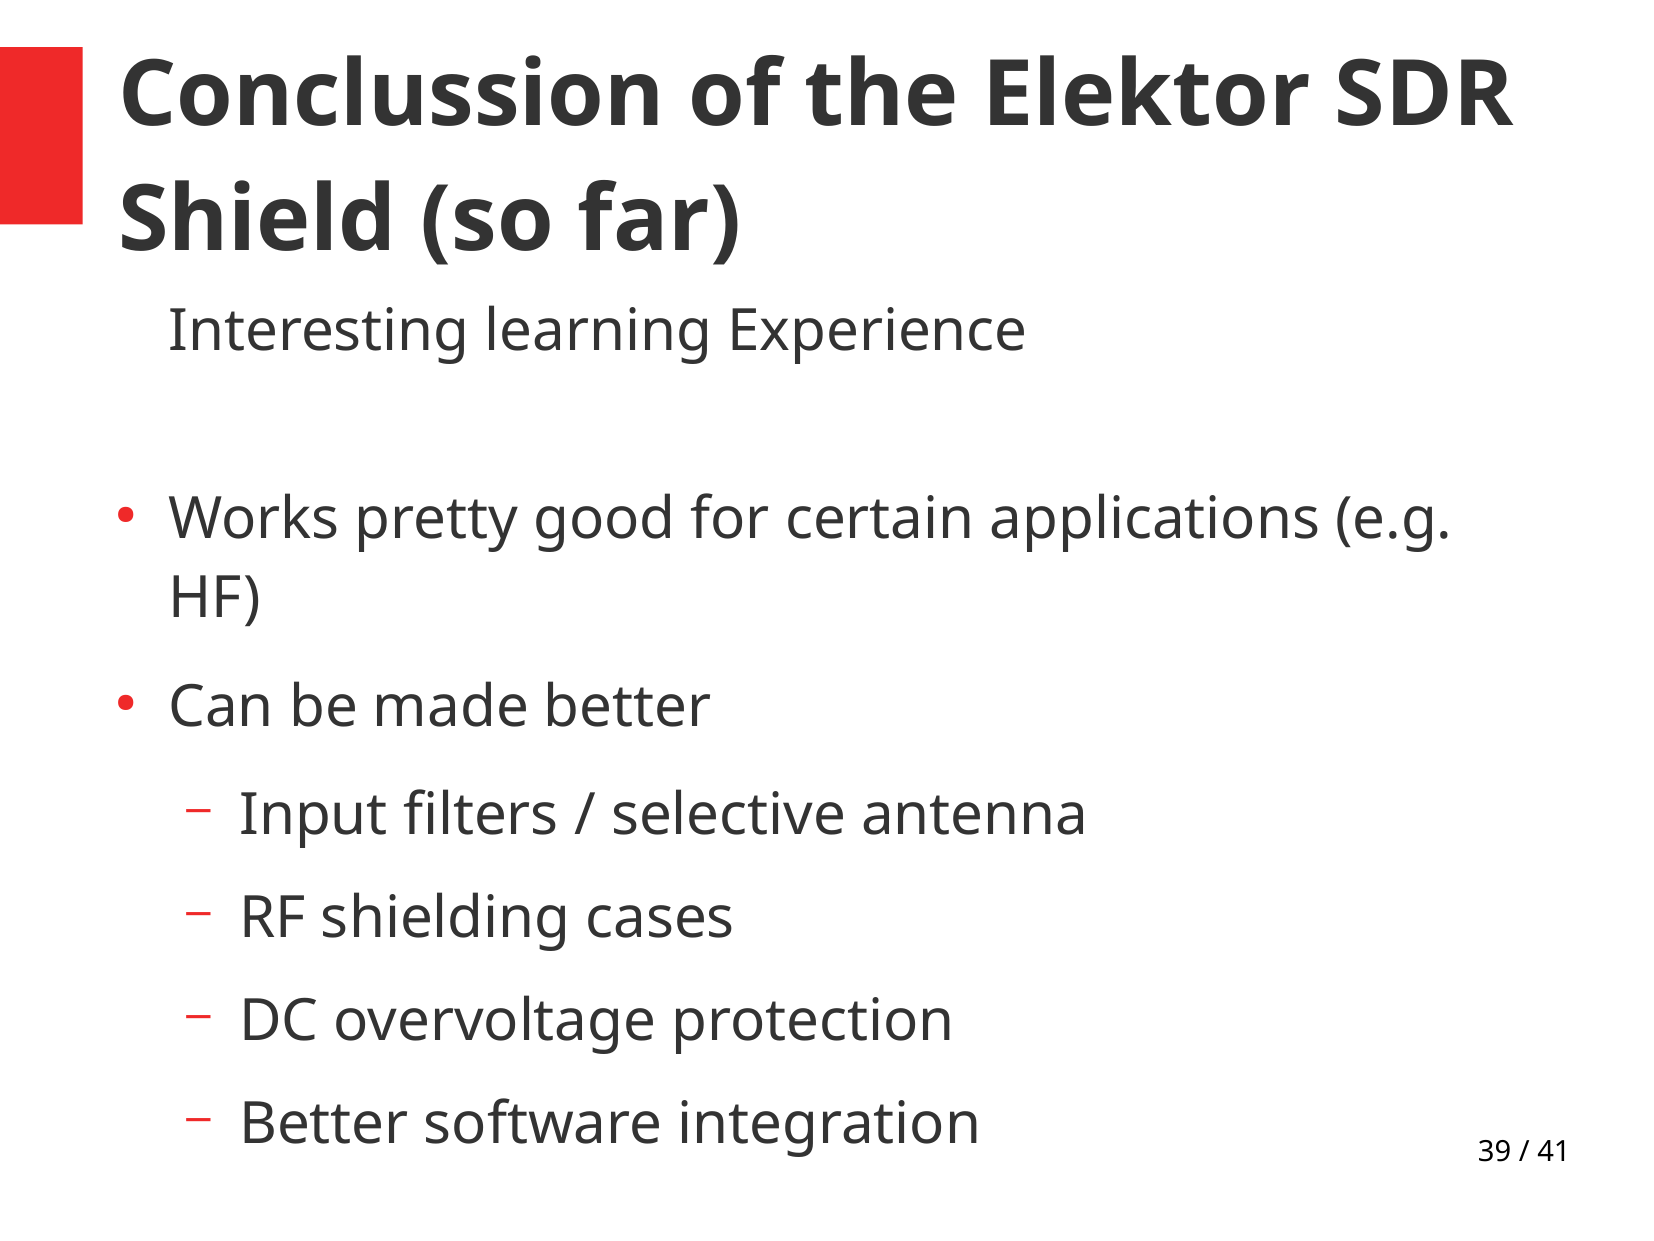

# Conclussion of the Elektor SDR Shield (so far)
Interesting learning Experience
Works pretty good for certain applications (e.g. HF)
Can be made better
Input filters / selective antenna
RF shielding cases
DC overvoltage protection
Better software integration
39